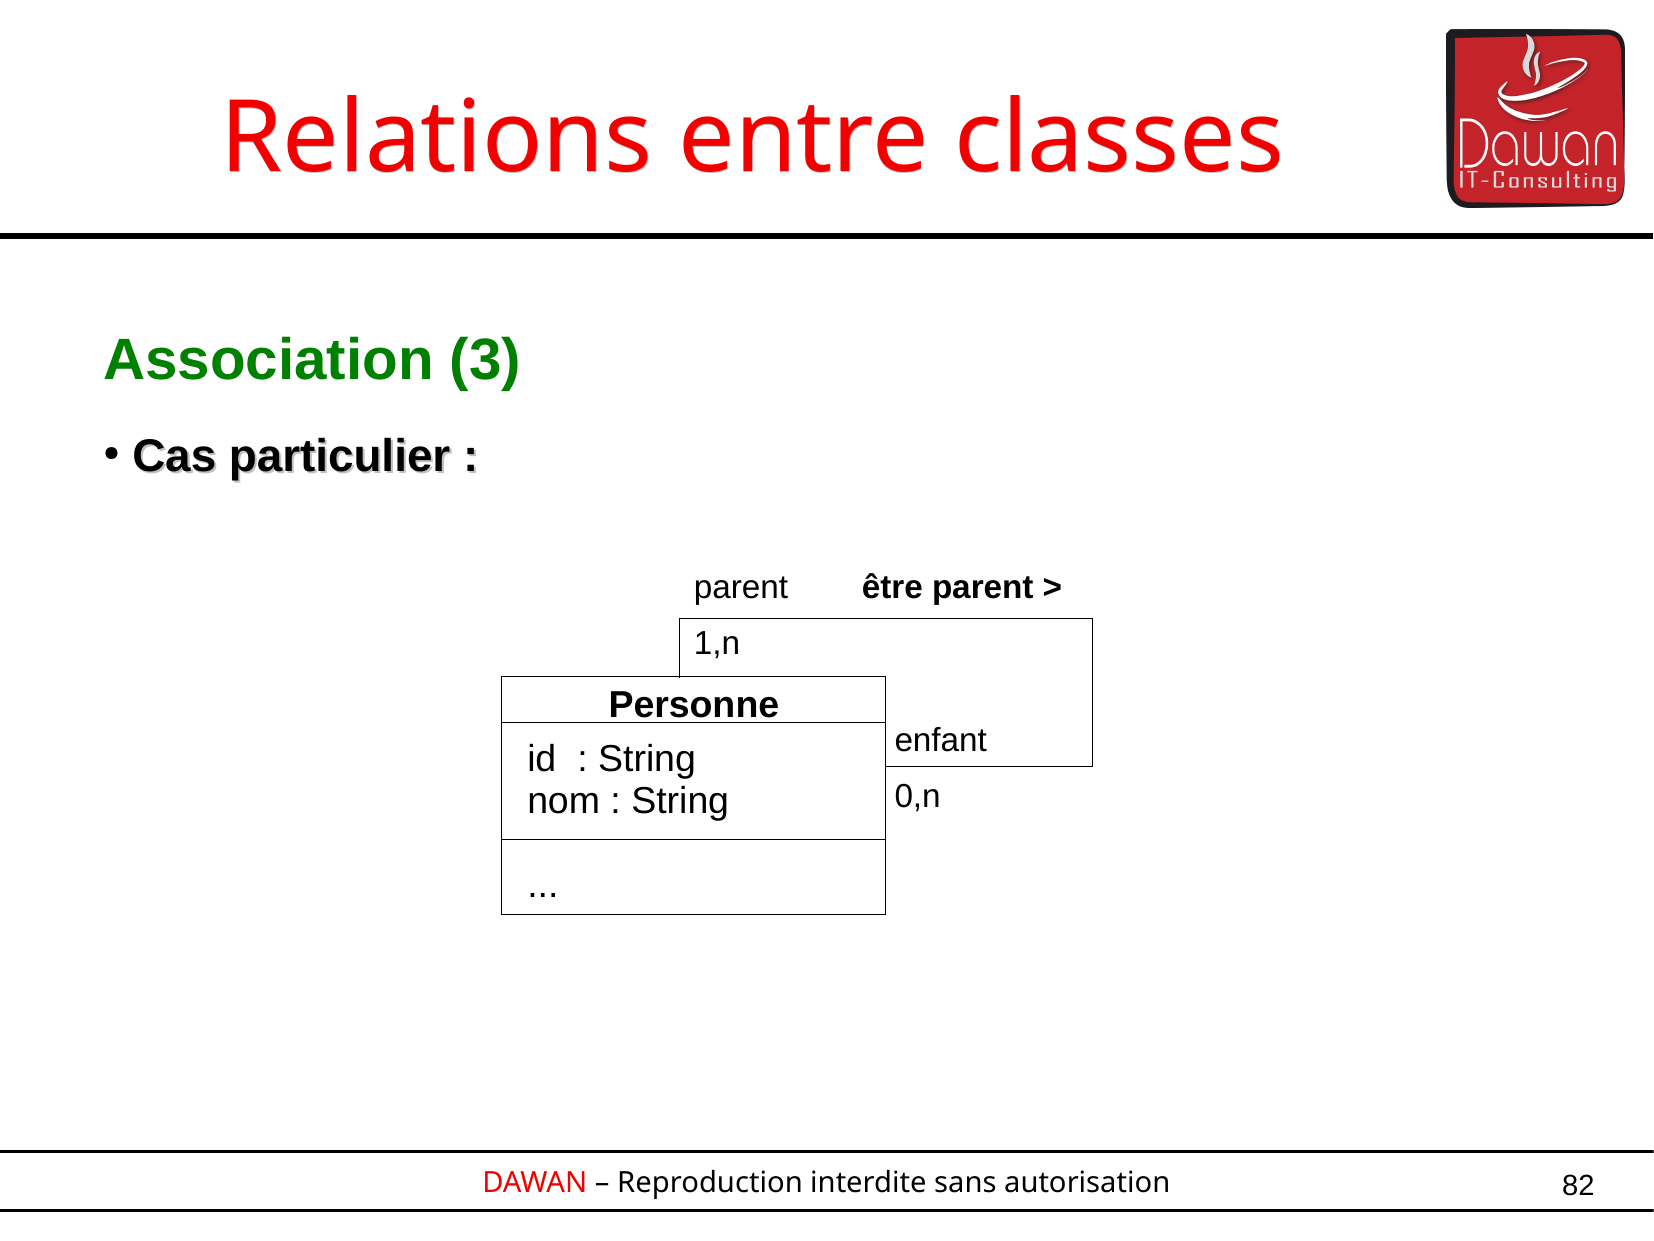

# Relations entre classes
Association (3)
 Cas particulier :
parent être parent >
1,n
Personne
 id : String
 nom : String
 ...
enfant
0,n
82